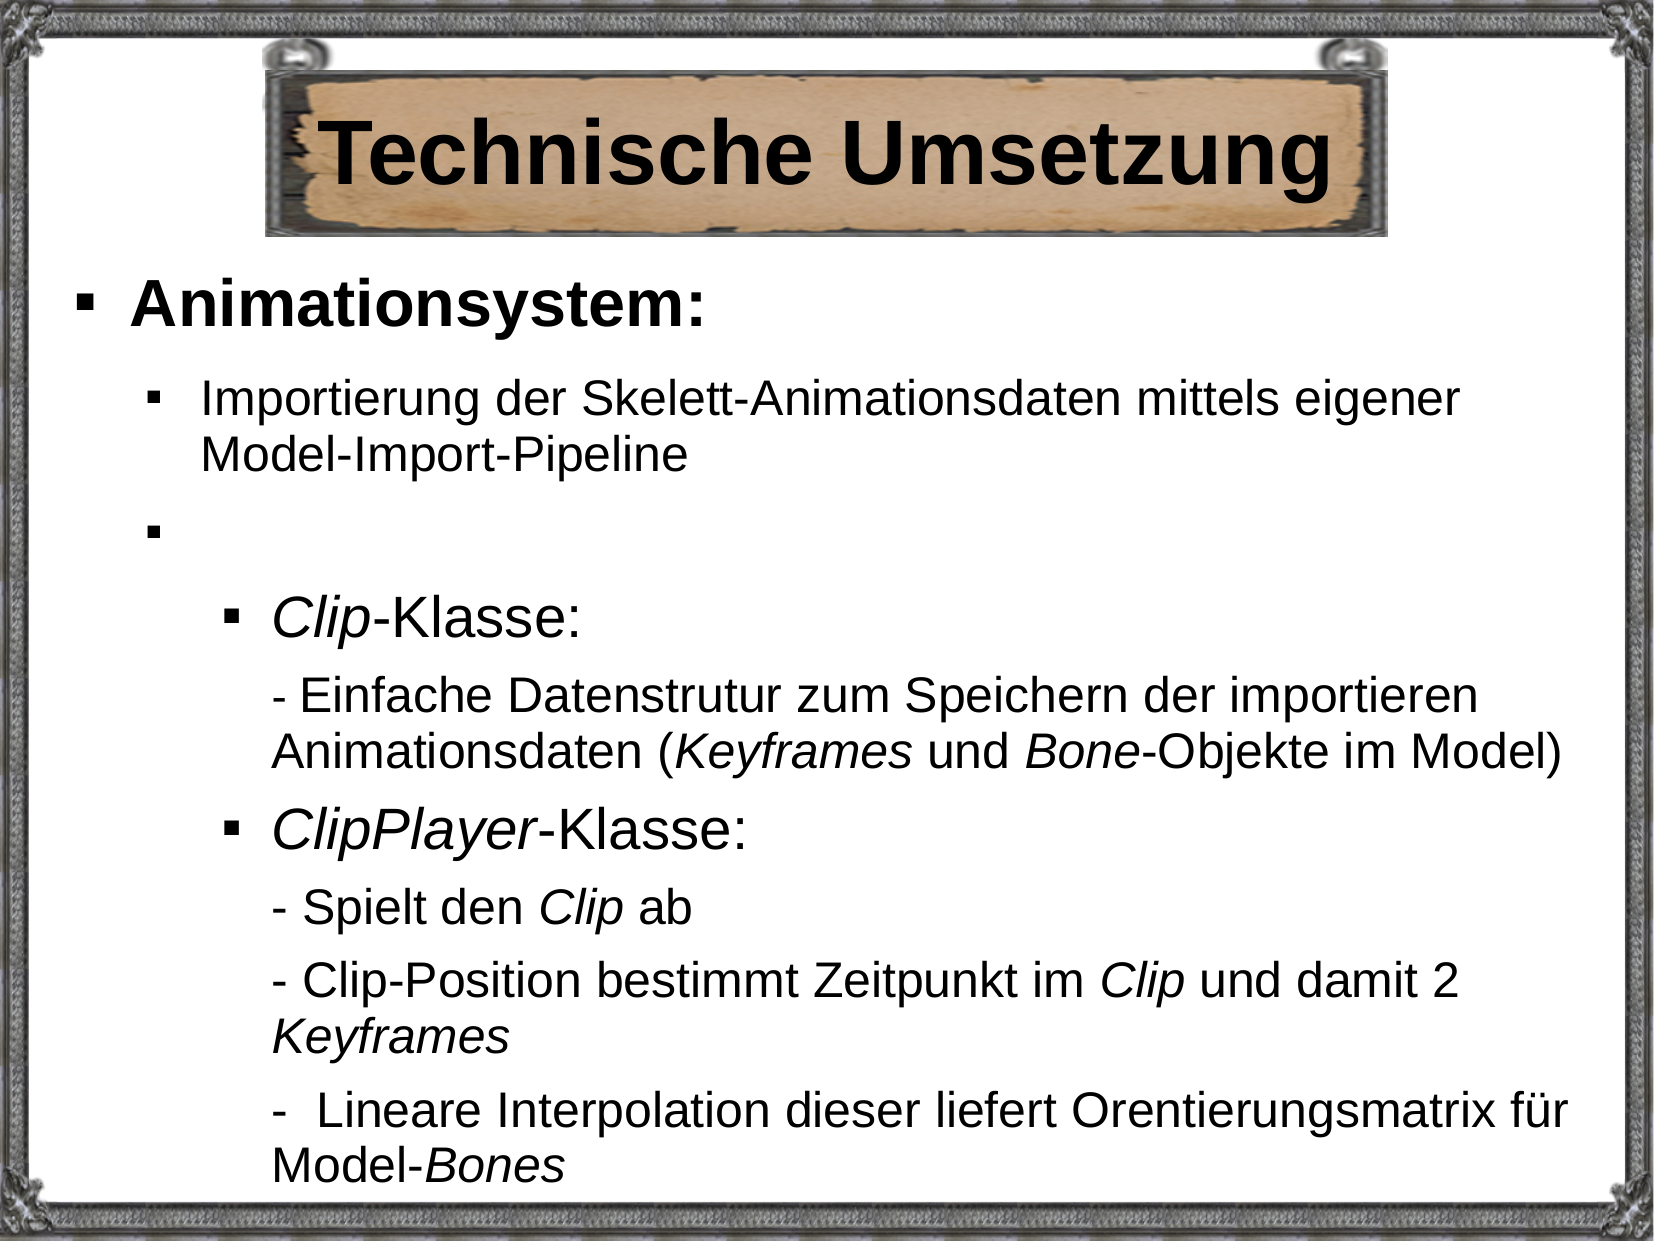

# Technische Umsetzung
Animationsystem:
Importierung der Skelett-Animationsdaten mittels eigener
Model-Import-Pipeline
Clip-Klasse:
- Einfache Datenstrutur zum Speichern der importieren Animationsdaten (Keyframes und Bone-Objekte im Model)
ClipPlayer-Klasse:
- Spielt den Clip ab
- Clip-Position bestimmt Zeitpunkt im Clip und damit 2 Keyframes
- Lineare Interpolation dieser liefert Orentierungsmatrix für Model-Bones